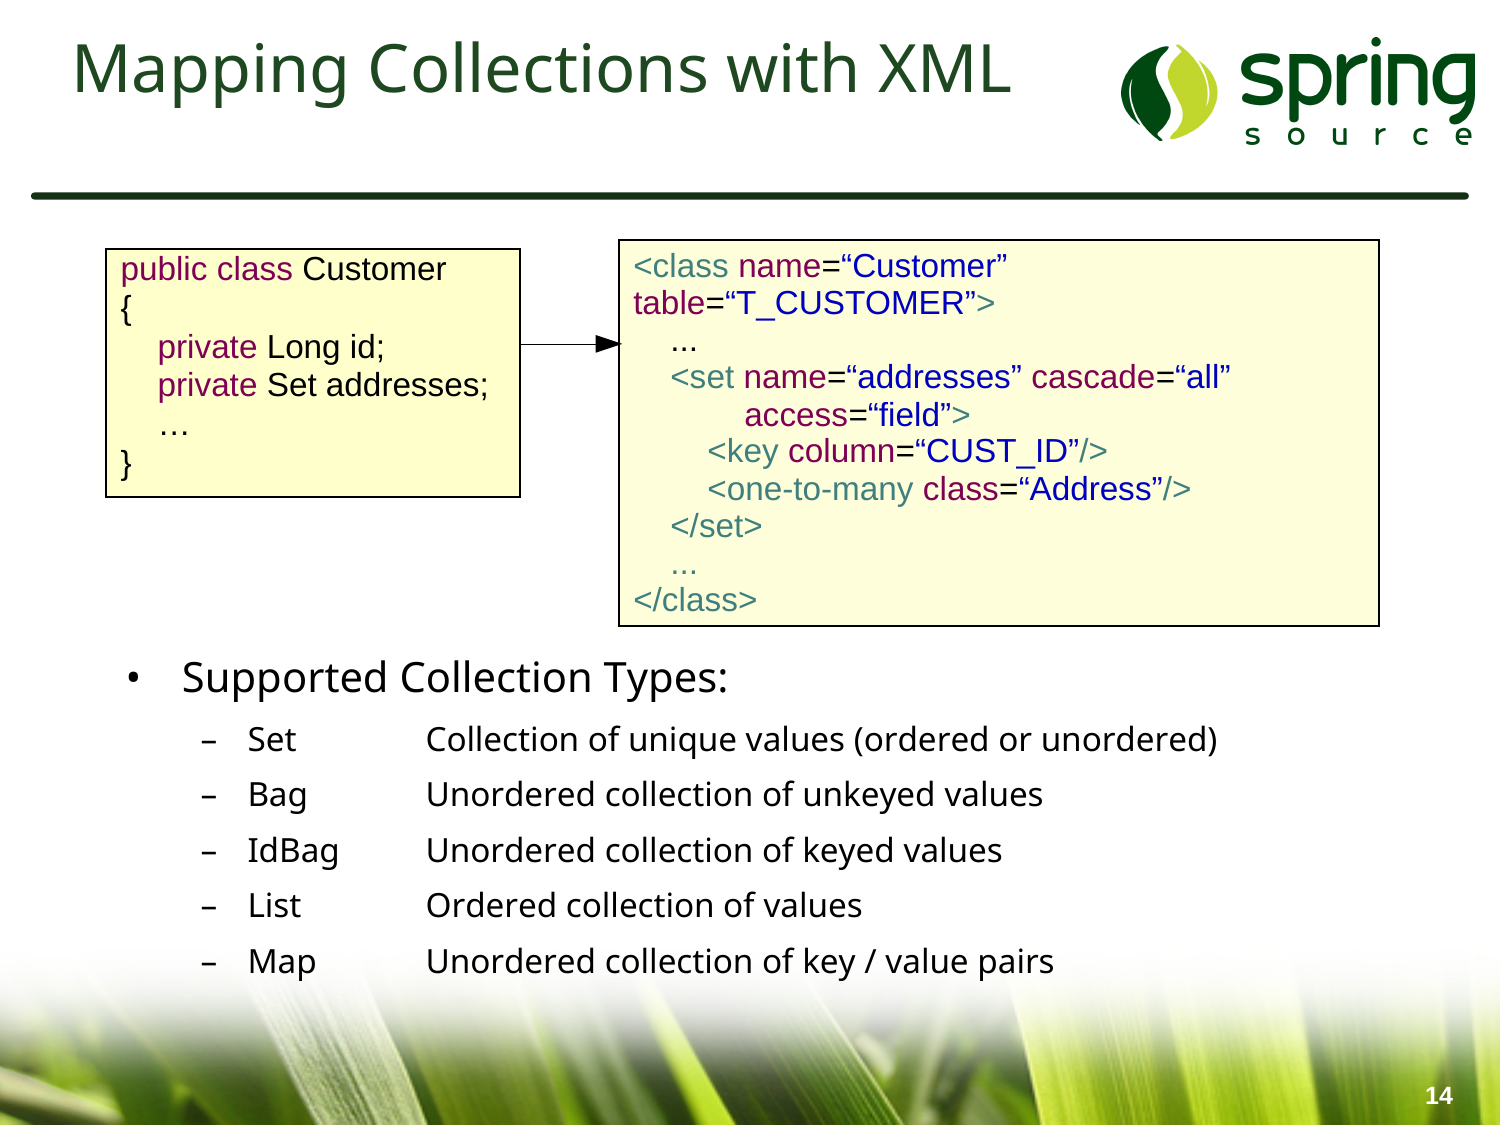

# Mapping Collections with XML
<class name=“Customer” table=“T_CUSTOMER”>
 ...
 <set name=“addresses” cascade=“all”
 access=“field”>
 <key column=“CUST_ID”/>
 <one-to-many class=“Address”/>
 </set>
 ...
</class>
public class Customer
{
 private Long id;
 private Set addresses;
 …
}
Supported Collection Types:
Set	Collection of unique values (ordered or unordered)
Bag	Unordered collection of unkeyed values
IdBag	Unordered collection of keyed values
List	Ordered collection of values
Map	Unordered collection of key / value pairs